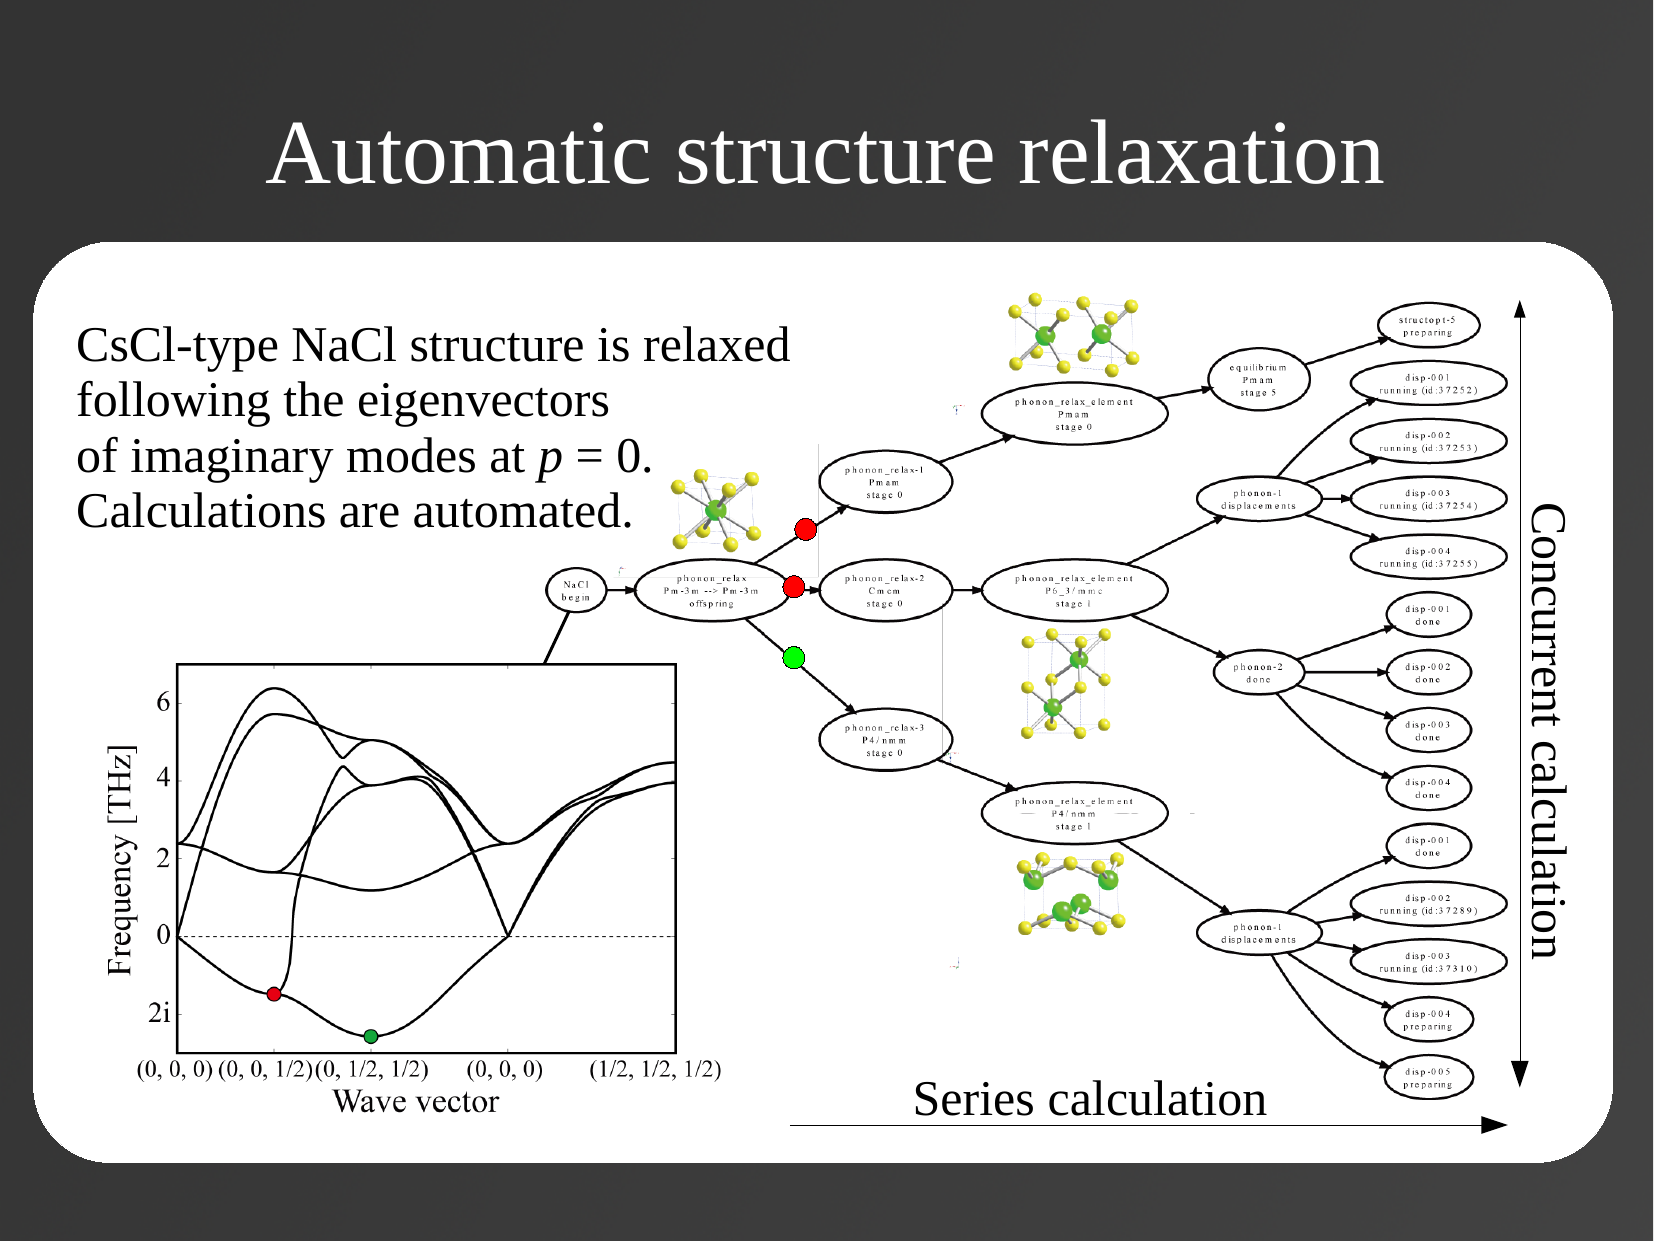

# Automatic structure relaxation
CsCl-type NaCl structure is relaxed
following the eigenvectors
of imaginary modes at p = 0.
Calculations are automated.
Concurrent calculation
Series calculation